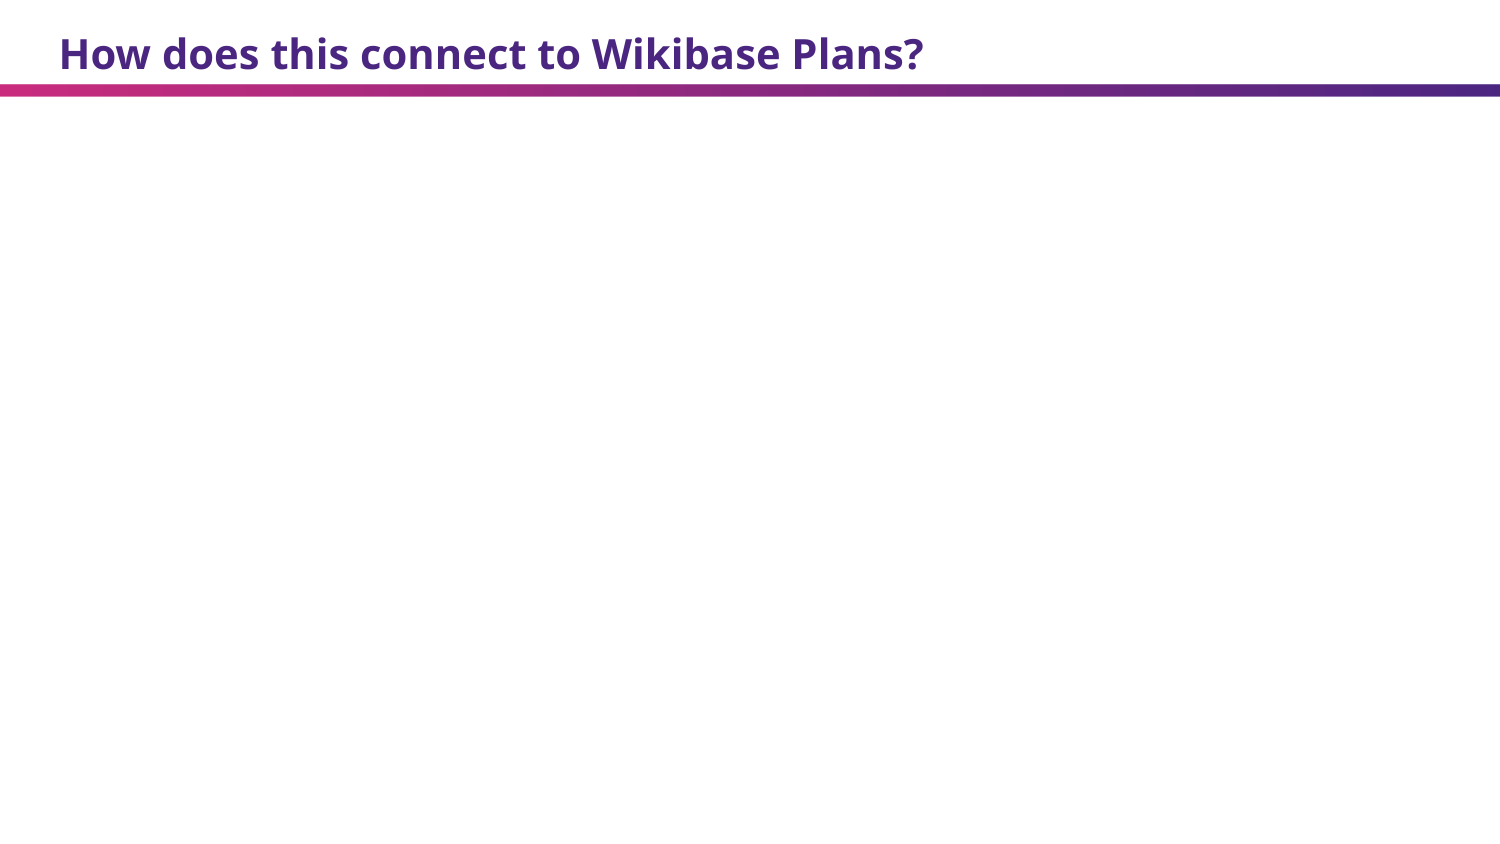

How does this connect to Wikibase Plans?